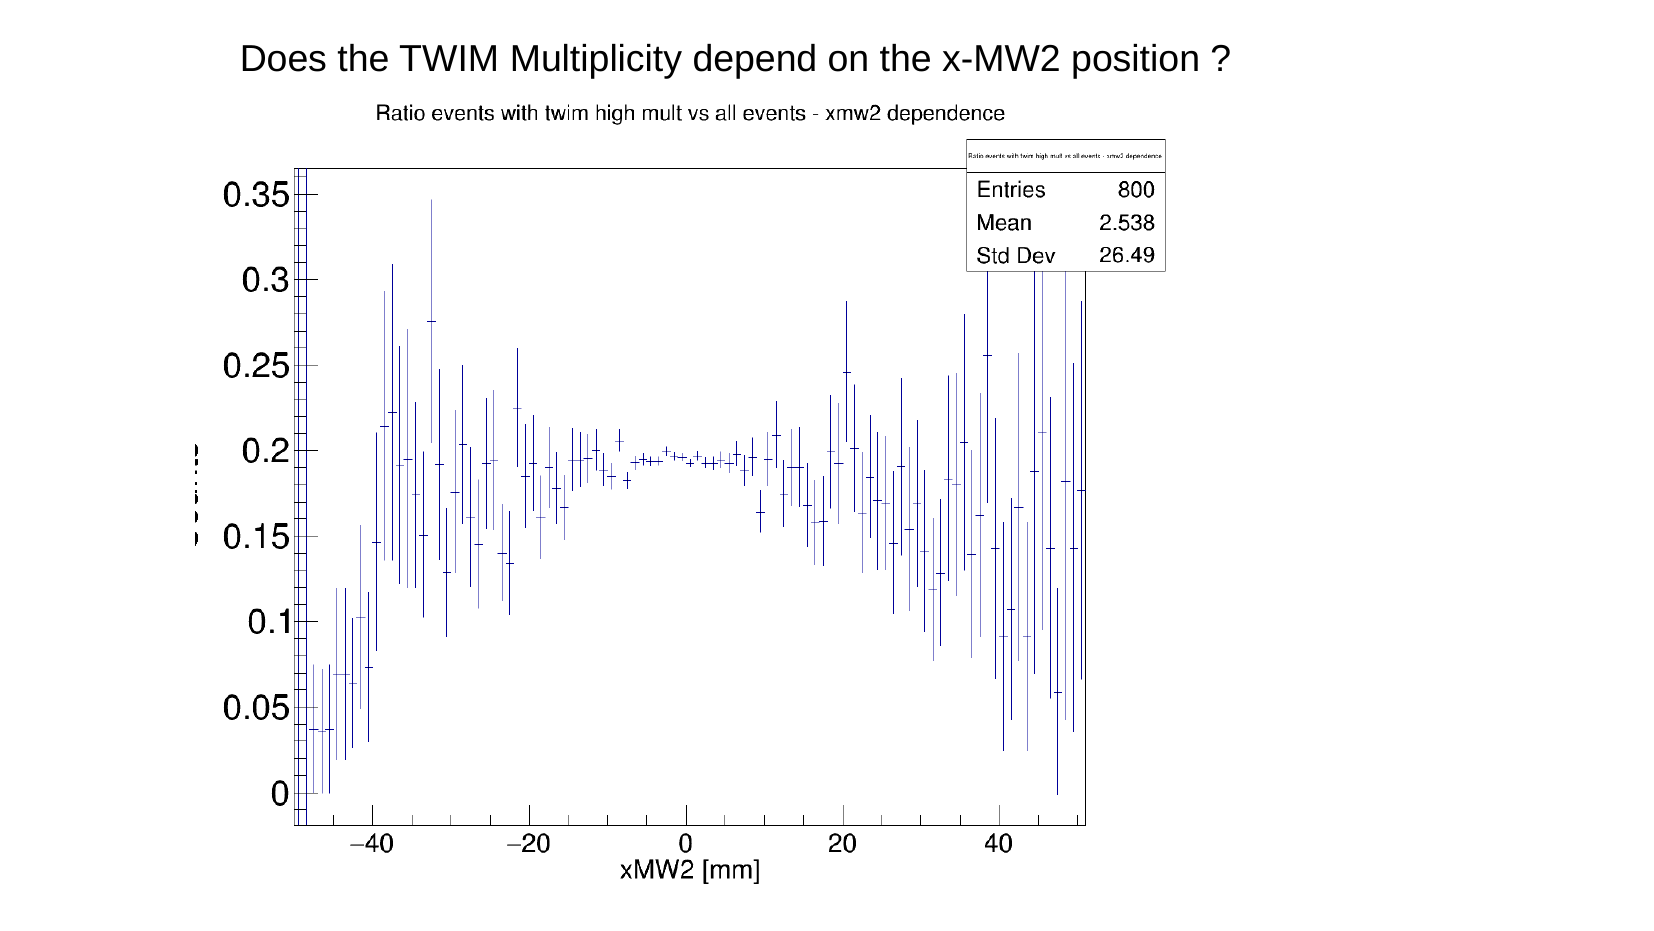

Does the TWIM Multiplicity depend on the x-MW2 position ?